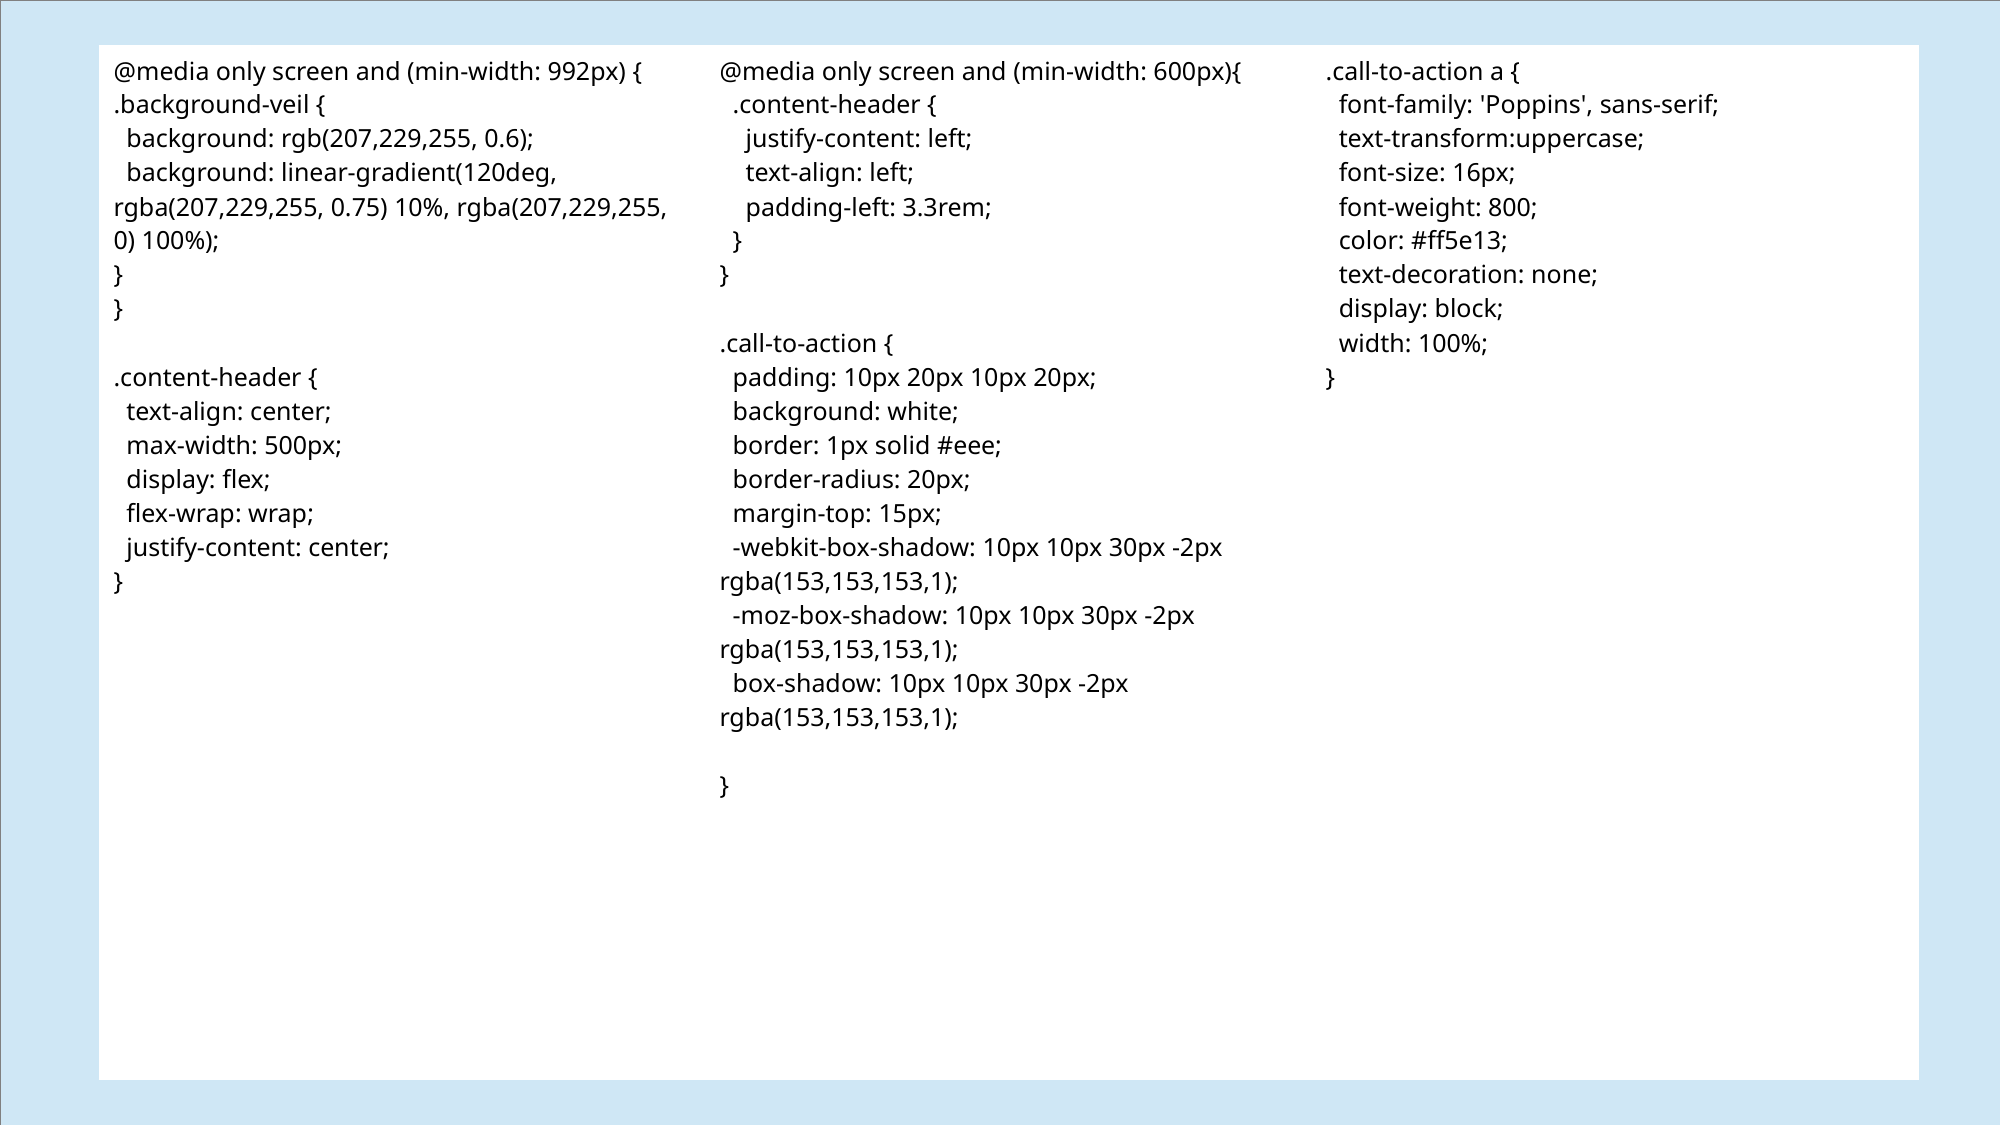

| @media only screen and (min-width: 992px) { .background-veil { background: rgb(207,229,255, 0.6); background: linear-gradient(120deg, rgba(207,229,255, 0.75) 10%, rgba(207,229,255, 0) 100%); } } .content-header { text-align: center; max-width: 500px; display: flex; flex-wrap: wrap; justify-content: center; } | @media only screen and (min-width: 600px){ .content-header { justify-content: left; text-align: left; padding-left: 3.3rem; } } .call-to-action { padding: 10px 20px 10px 20px; background: white; border: 1px solid #eee; border-radius: 20px; margin-top: 15px; -webkit-box-shadow: 10px 10px 30px -2px rgba(153,153,153,1); -moz-box-shadow: 10px 10px 30px -2px rgba(153,153,153,1); box-shadow: 10px 10px 30px -2px rgba(153,153,153,1); } | .call-to-action a { font-family: 'Poppins', sans-serif; text-transform:uppercase; font-size: 16px; font-weight: 800; color: #ff5e13; text-decoration: none; display: block; width: 100%; } |
| --- | --- | --- |